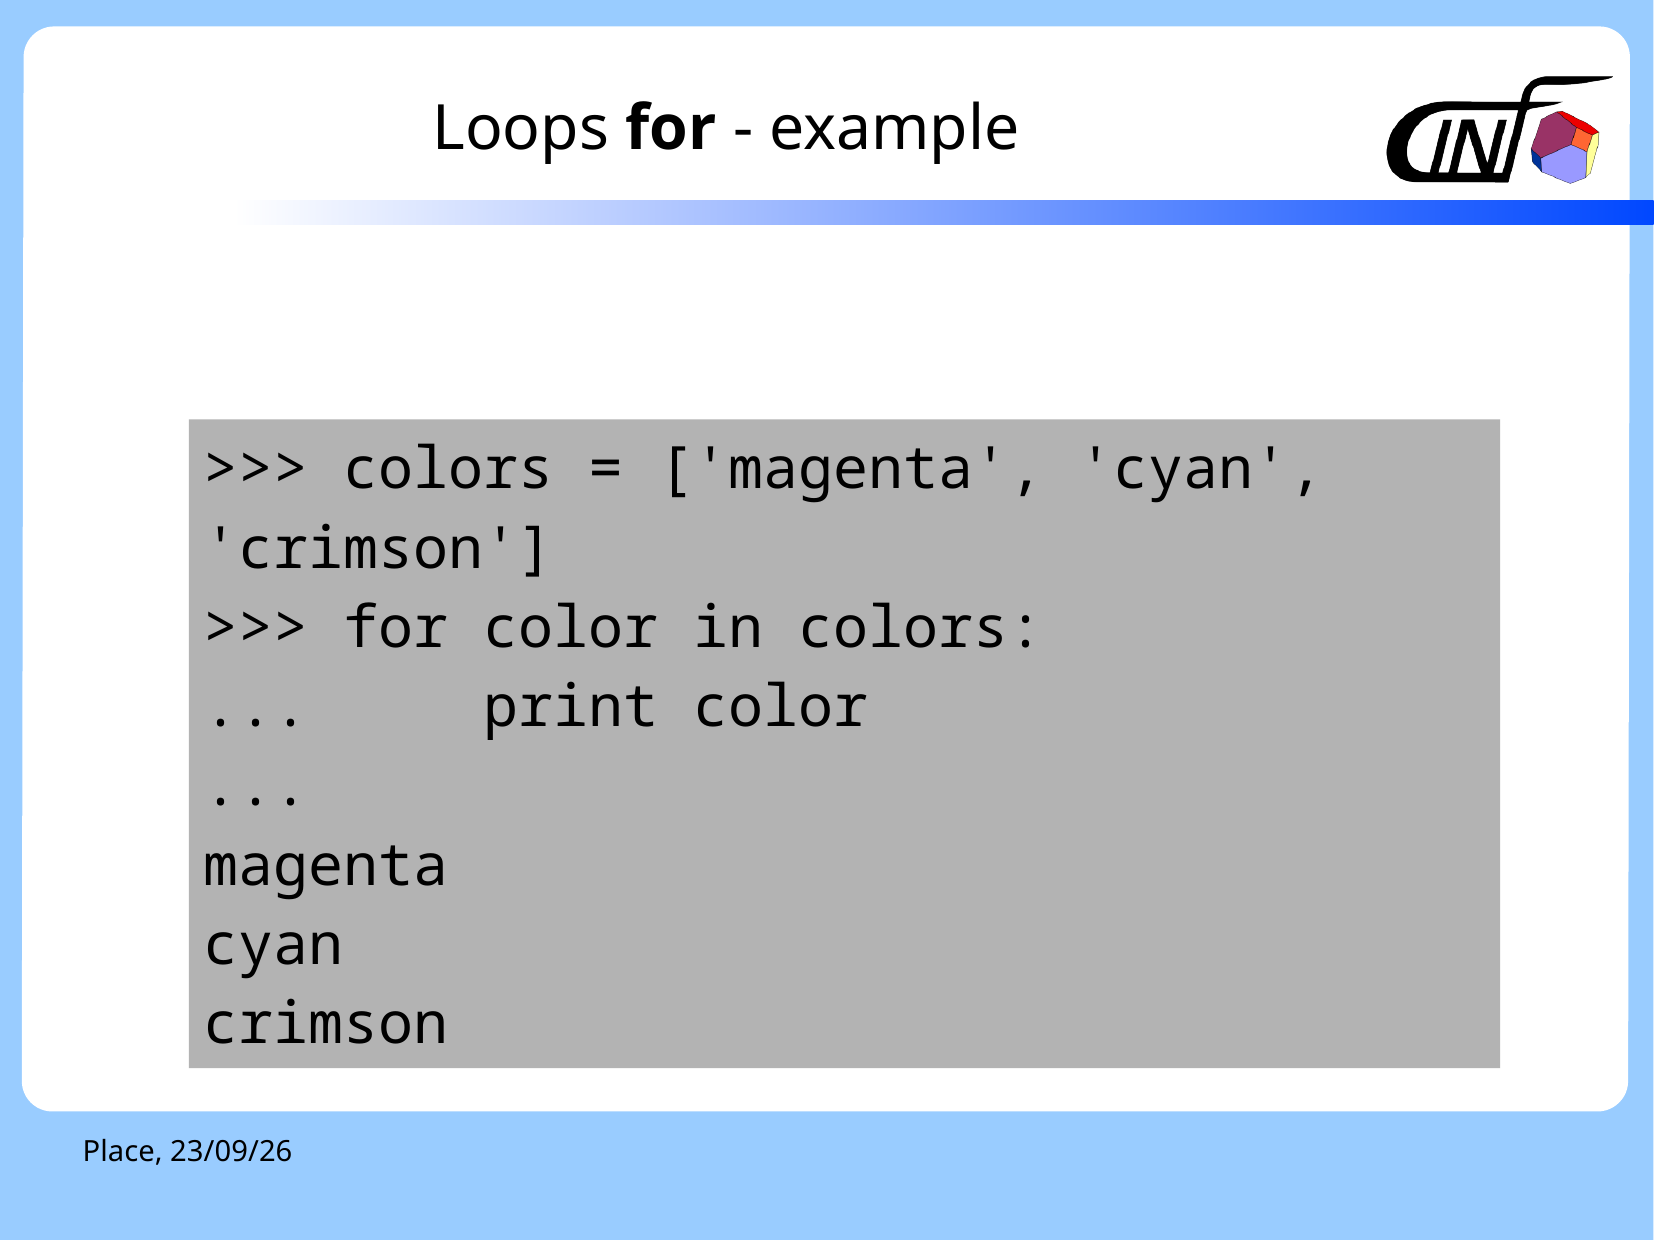

# Loops for - example
>>> colors = ['magenta', 'cyan', 'crimson']
>>> for color in colors:
... print color
...
magenta
cyan
crimson